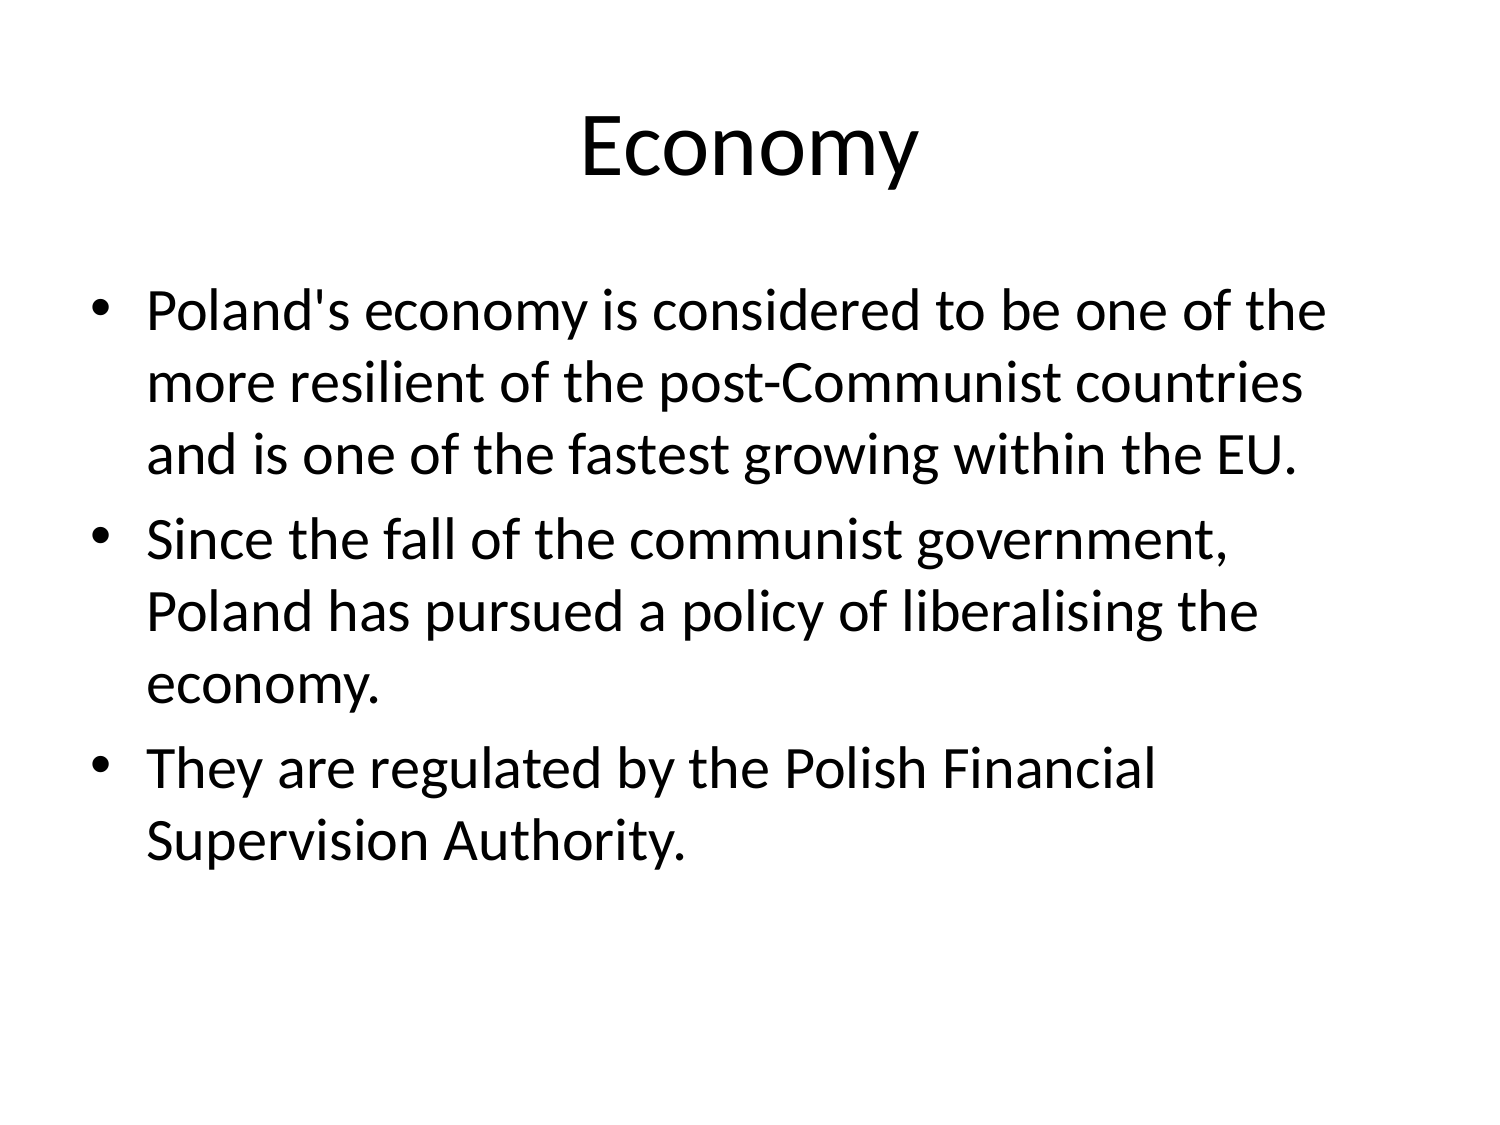

# Economy
Poland's economy is considered to be one of the more resilient of the post-Communist countries and is one of the fastest growing within the EU.
Since the fall of the communist government, Poland has pursued a policy of liberalising the economy.
They are regulated by the Polish Financial Supervision Authority.